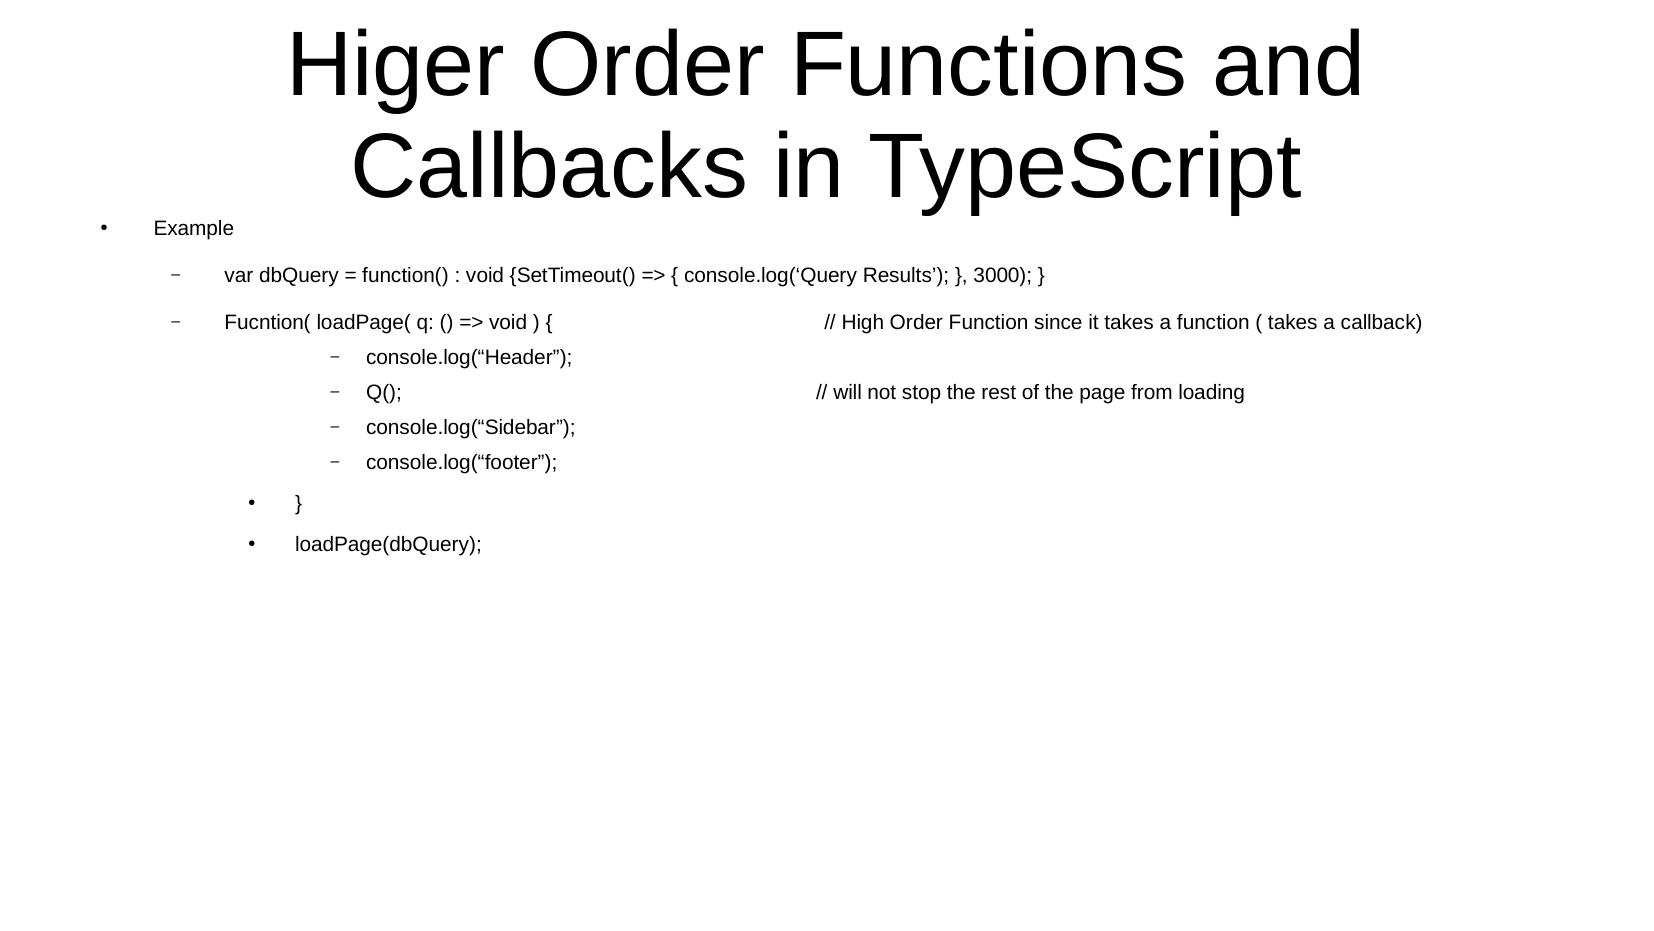

# Higer Order Functions and Callbacks in TypeScript
Example
var dbQuery = function() : void {SetTimeout() => { console.log(‘Query Results’); }, 3000); }
Fucntion( loadPage( q: () => void ) { 				// High Order Function since it takes a function ( takes a callback)
console.log(“Header”);
Q();						// will not stop the rest of the page from loading
console.log(“Sidebar”);
console.log(“footer”);
}
loadPage(dbQuery);